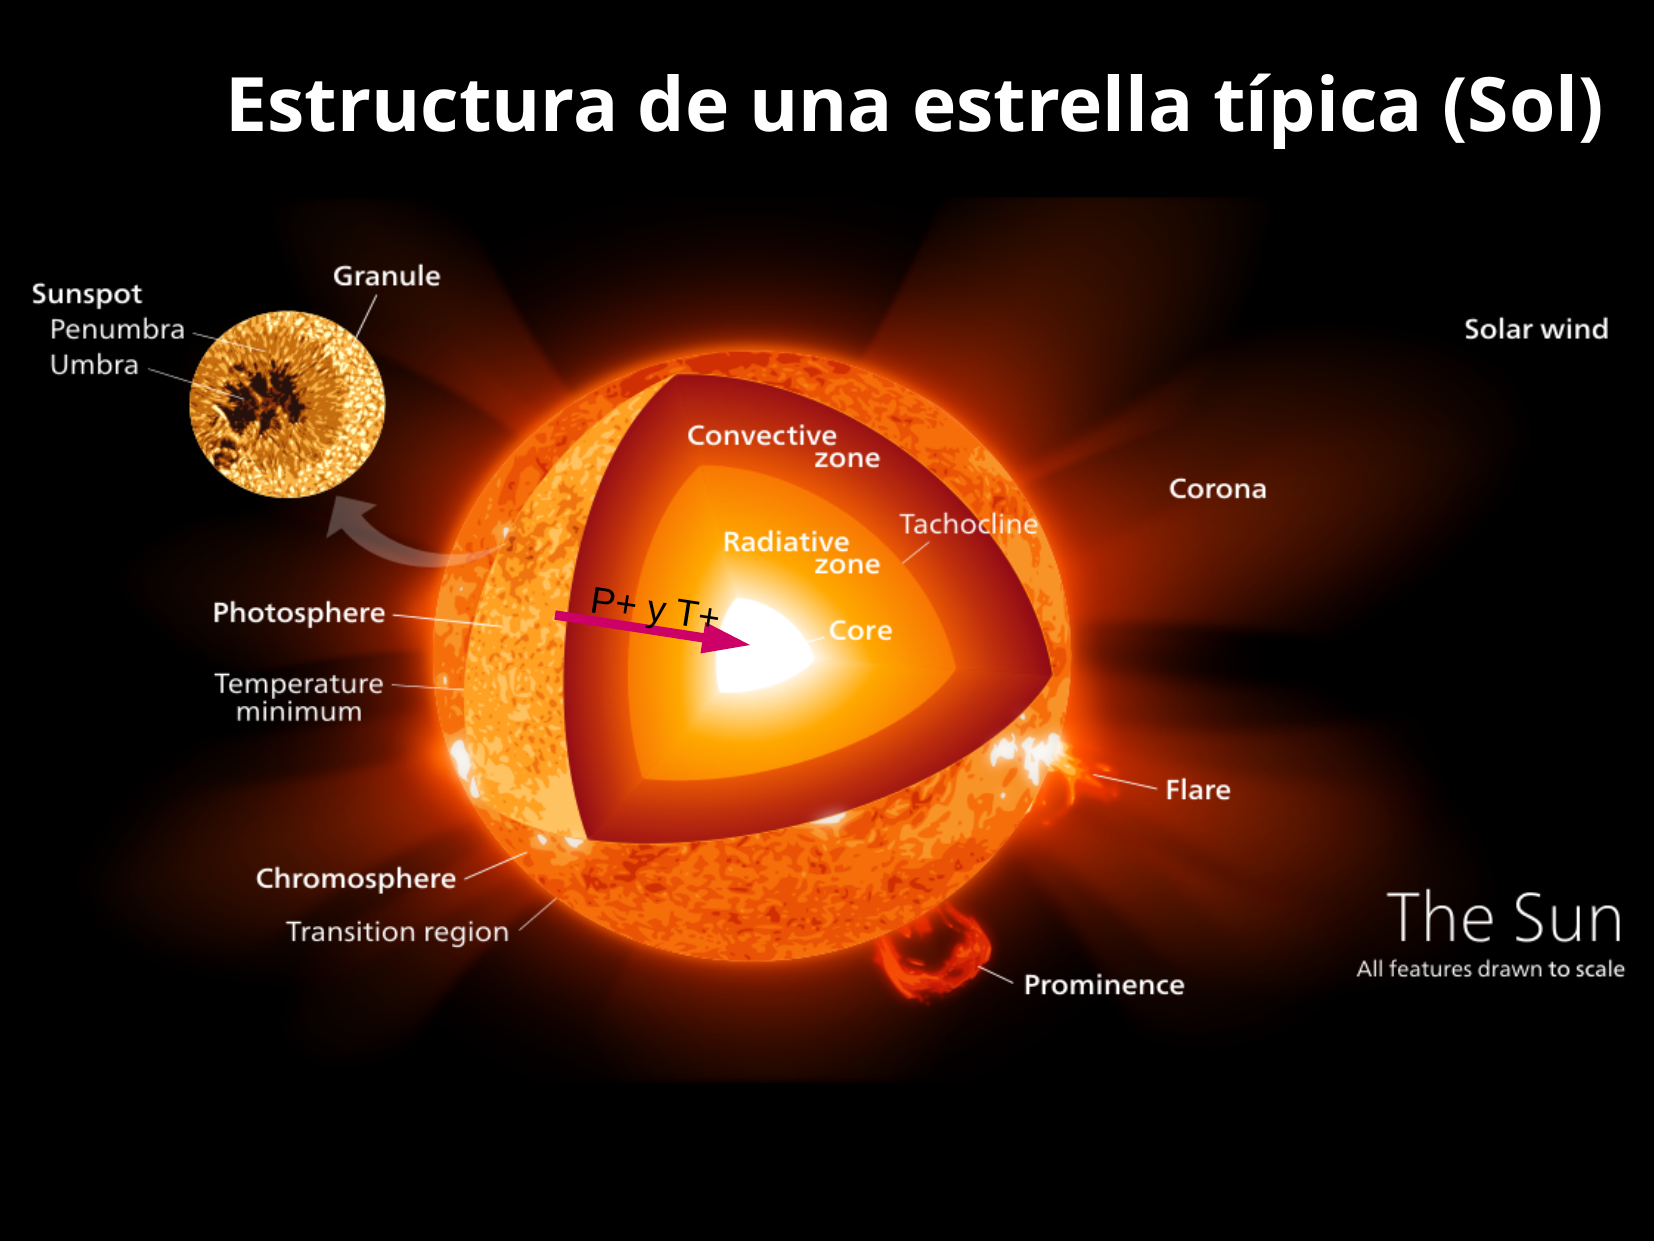

# Estructura de una estrella típica (Sol)
P+ y T+
Oct 24, 2017
H. Asorey - IPAC 2017 - 11
14